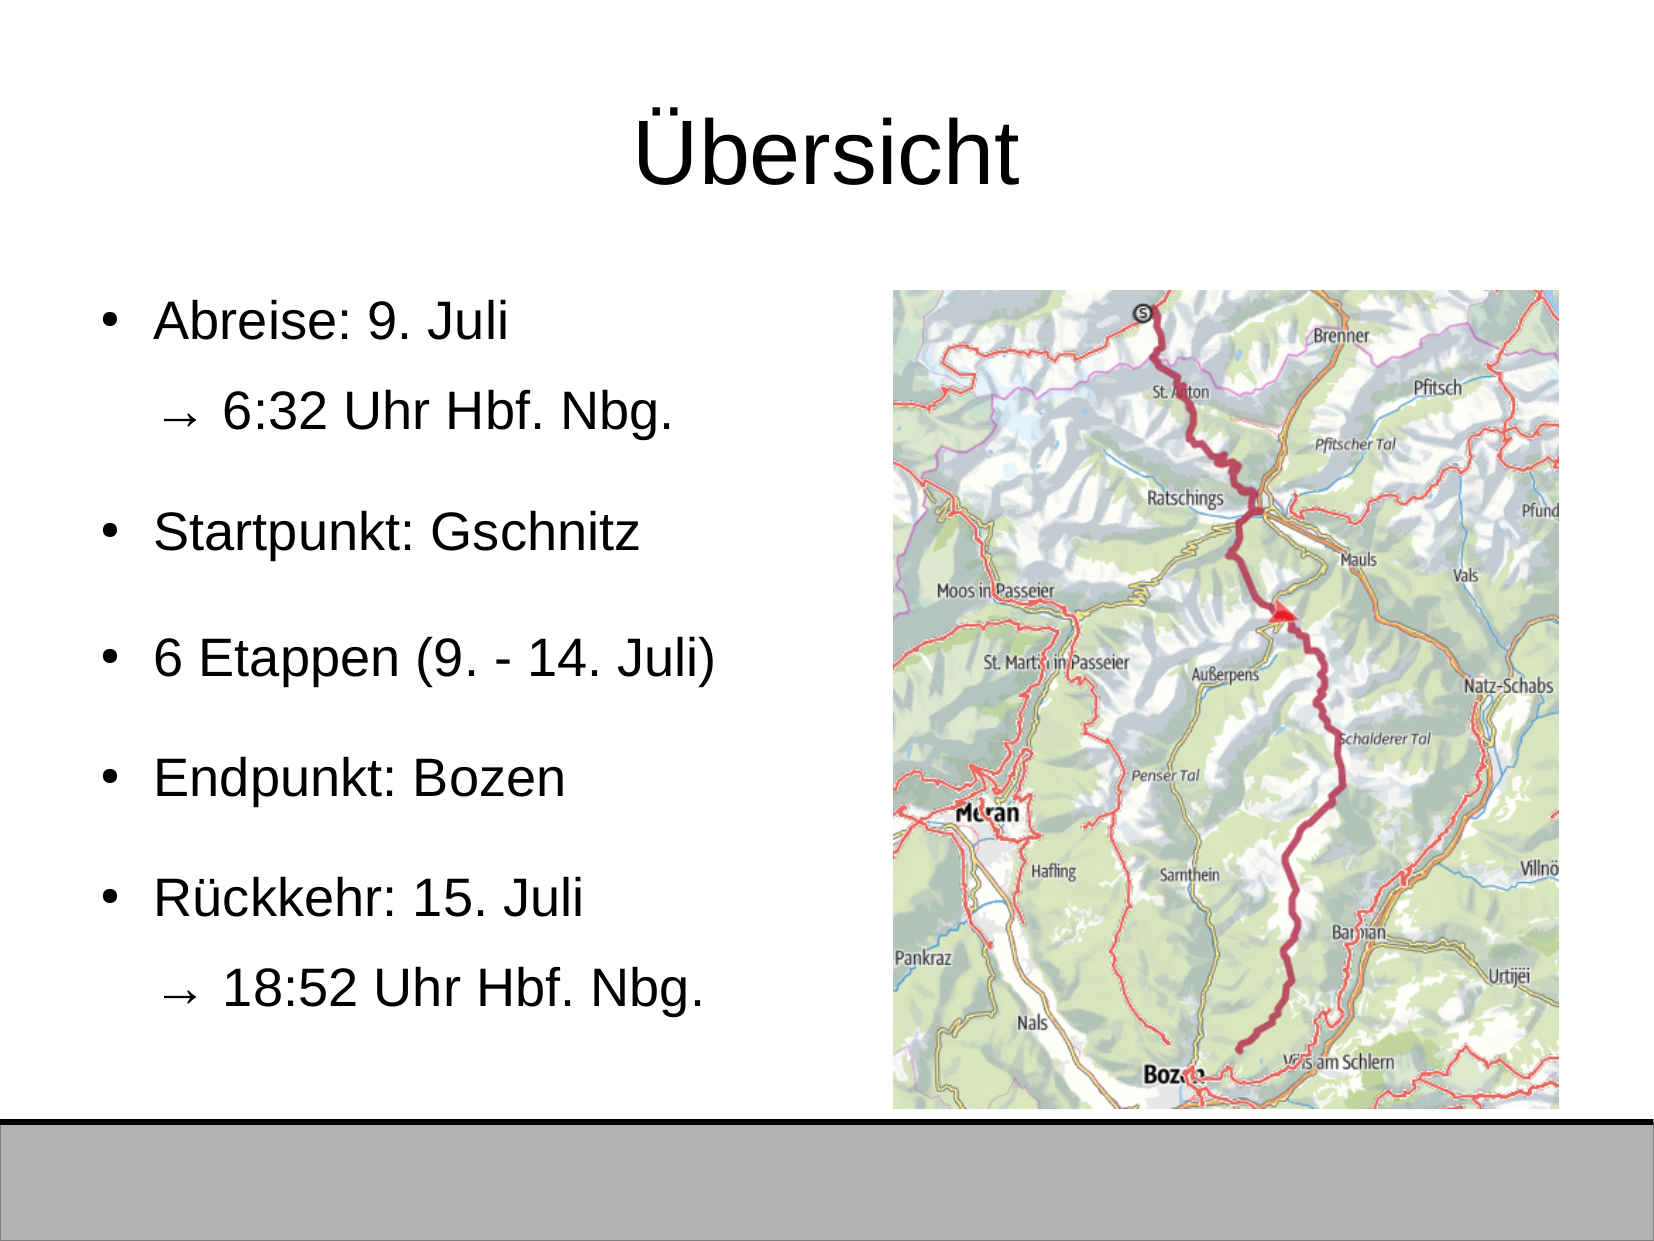

# Übersicht
Abreise: 9. Juli
→ 6:32 Uhr Hbf. Nbg.
Startpunkt: Gschnitz
6 Etappen (9. - 14. Juli)
Endpunkt: Bozen
Rückkehr: 15. Juli
→ 18:52 Uhr Hbf. Nbg.